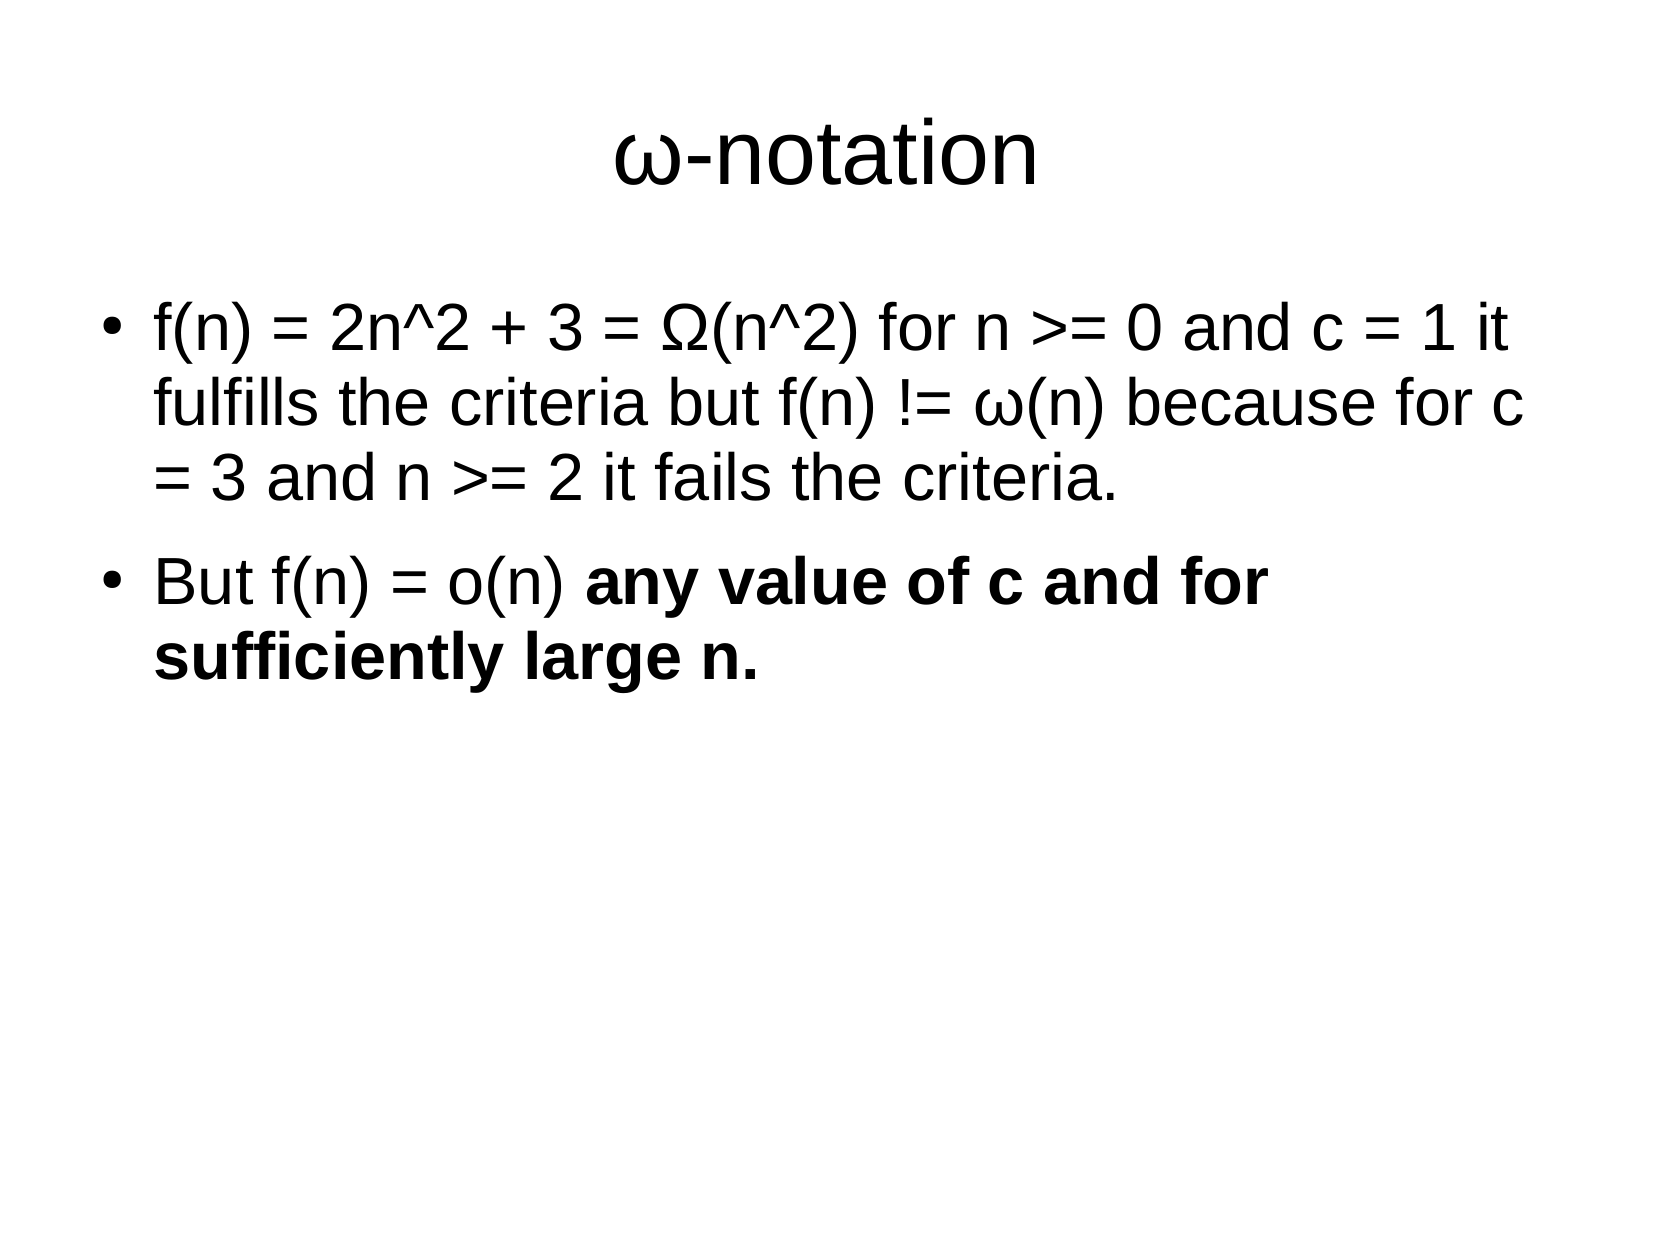

# ω-notation
f(n) = 2n^2 + 3 = Ω(n^2) for n >= 0 and c = 1 it fulfills the criteria but f(n) != ω(n) because for c = 3 and n >= 2 it fails the criteria.
But f(n) = o(n) any value of c and for sufficiently large n.